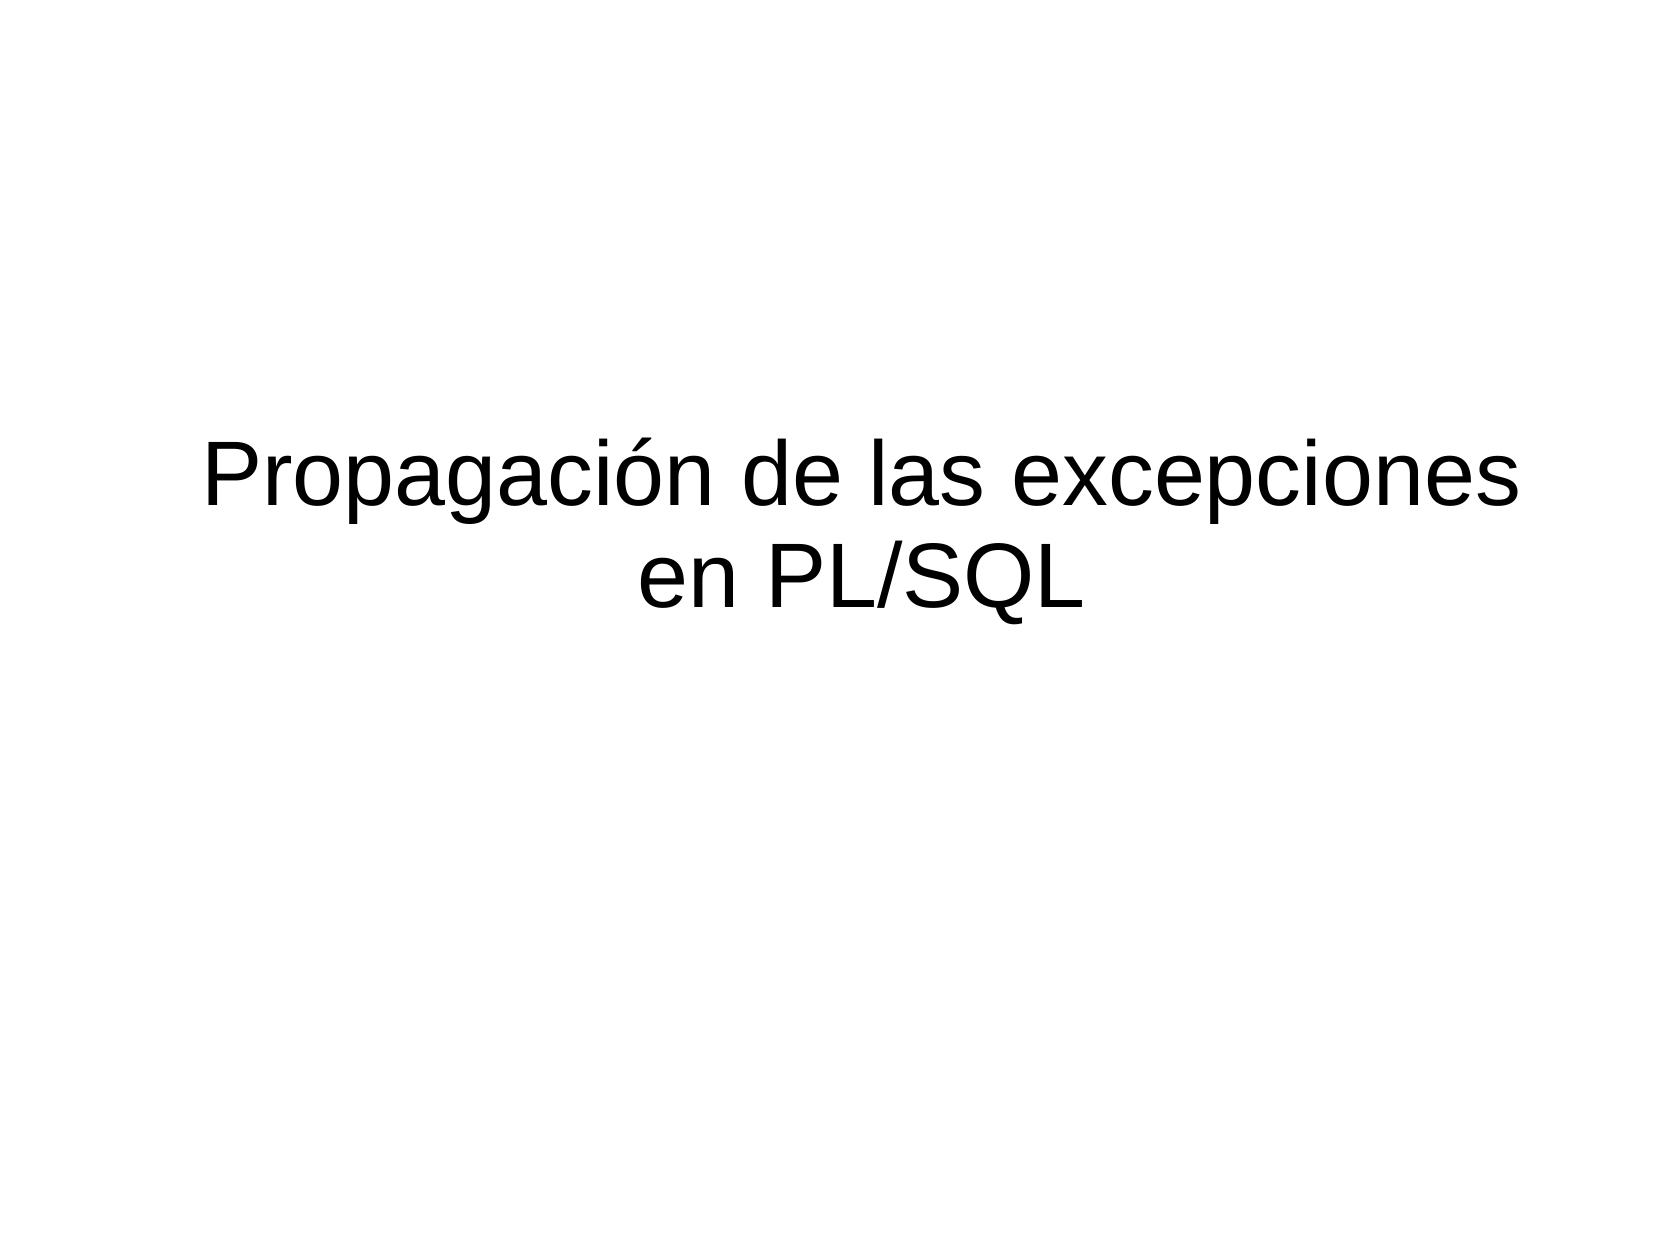

# Propagación de las excepciones en PL/SQL